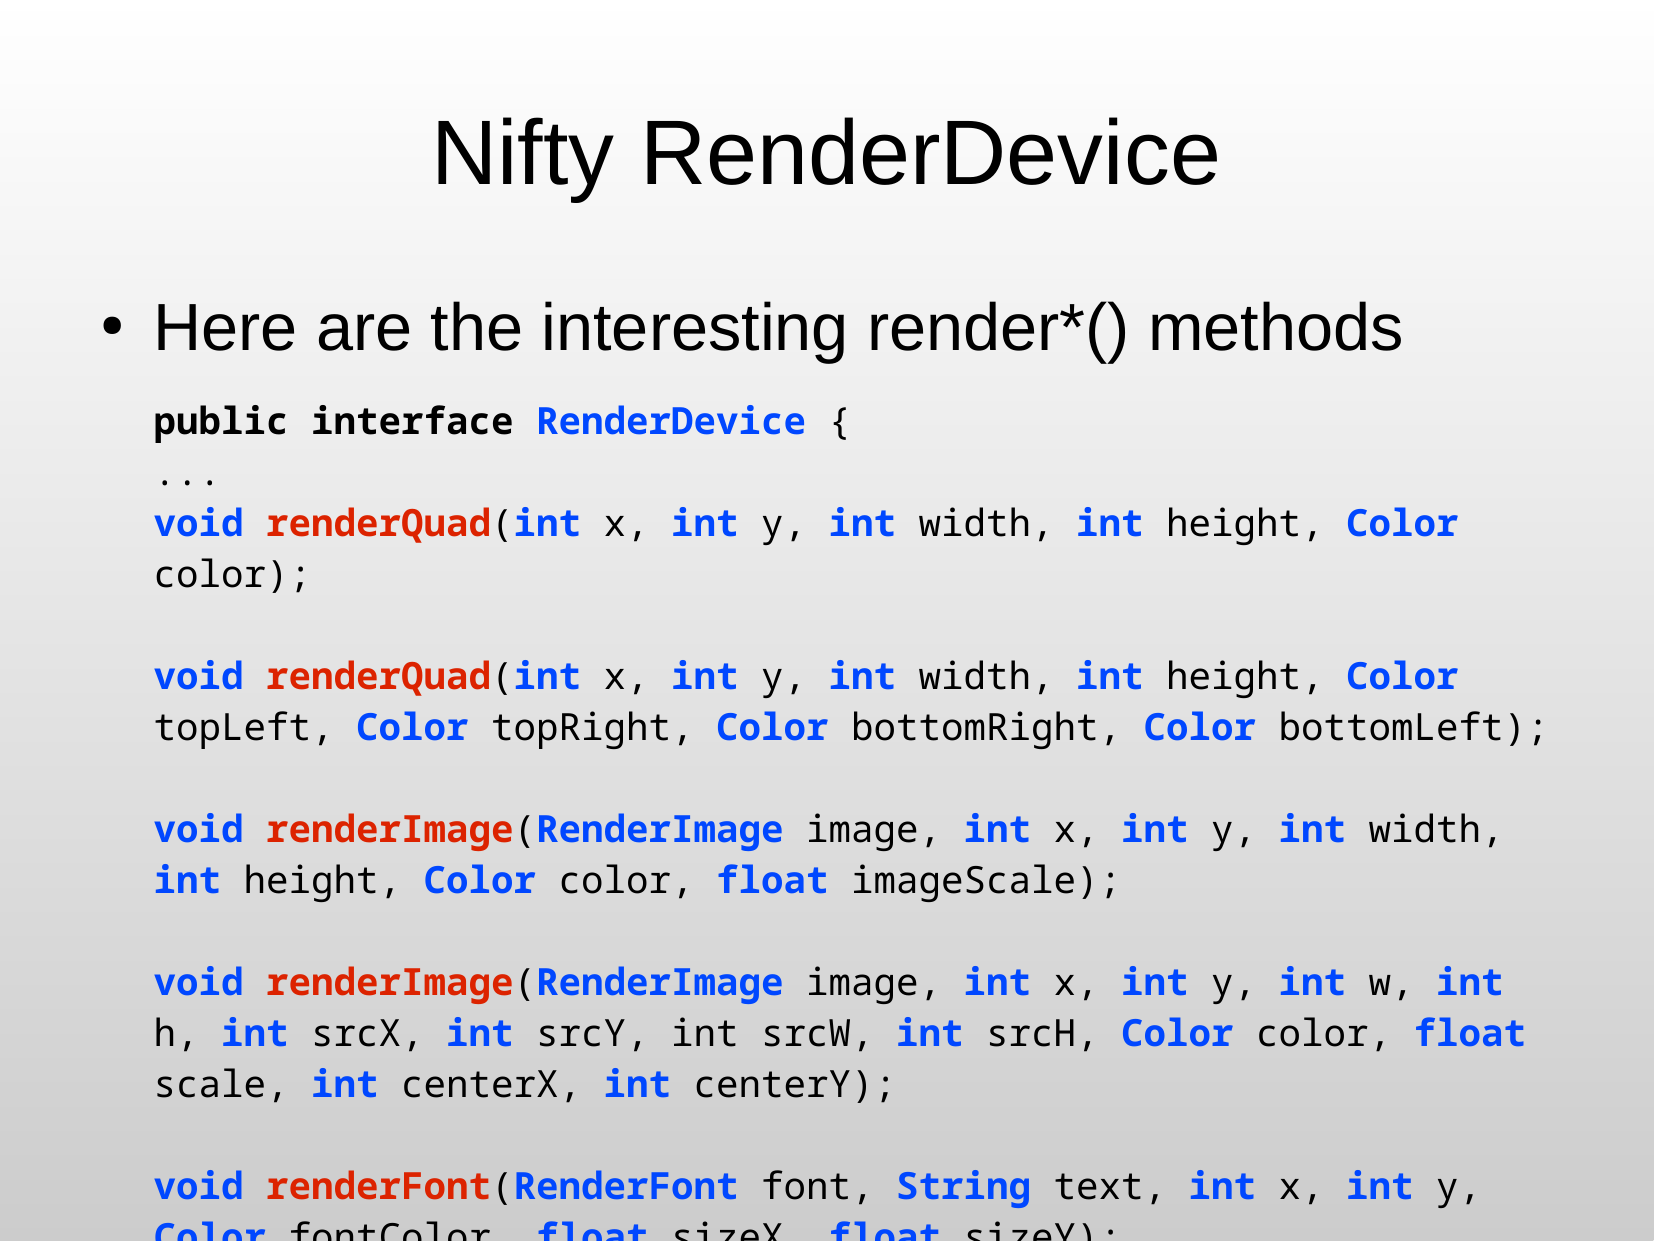

# Nifty RenderDevice
Here are the interesting render*() methods
public interface RenderDevice {
...
void renderQuad(int x, int y, int width, int height, Color color);
void renderQuad(int x, int y, int width, int height, Color topLeft, Color topRight, Color bottomRight, Color bottomLeft);
void renderImage(RenderImage image, int x, int y, int width, int height, Color color, float imageScale);
void renderImage(RenderImage image, int x, int y, int w, int h, int srcX, int srcY, int srcW, int srcH, Color color, float scale, int centerX, int centerY);
void renderFont(RenderFont font, String text, int x, int y, Color fontColor, float sizeX, float sizeY);
...
}